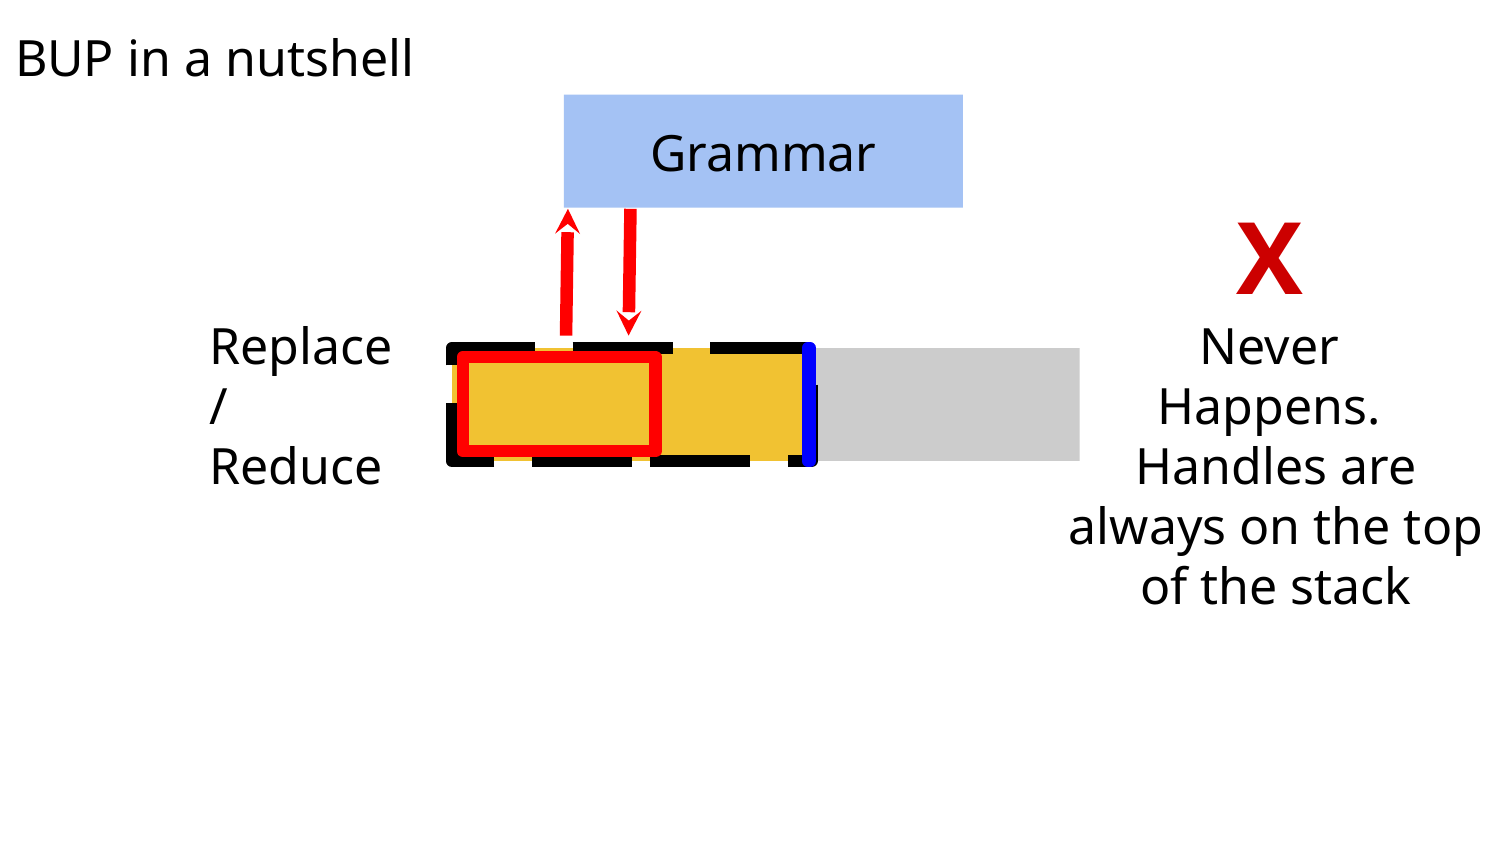

BUP in a nutshell
Grammar
X
Never
Happens.
Handles are
always on the top of the stack
Replace/
Reduce